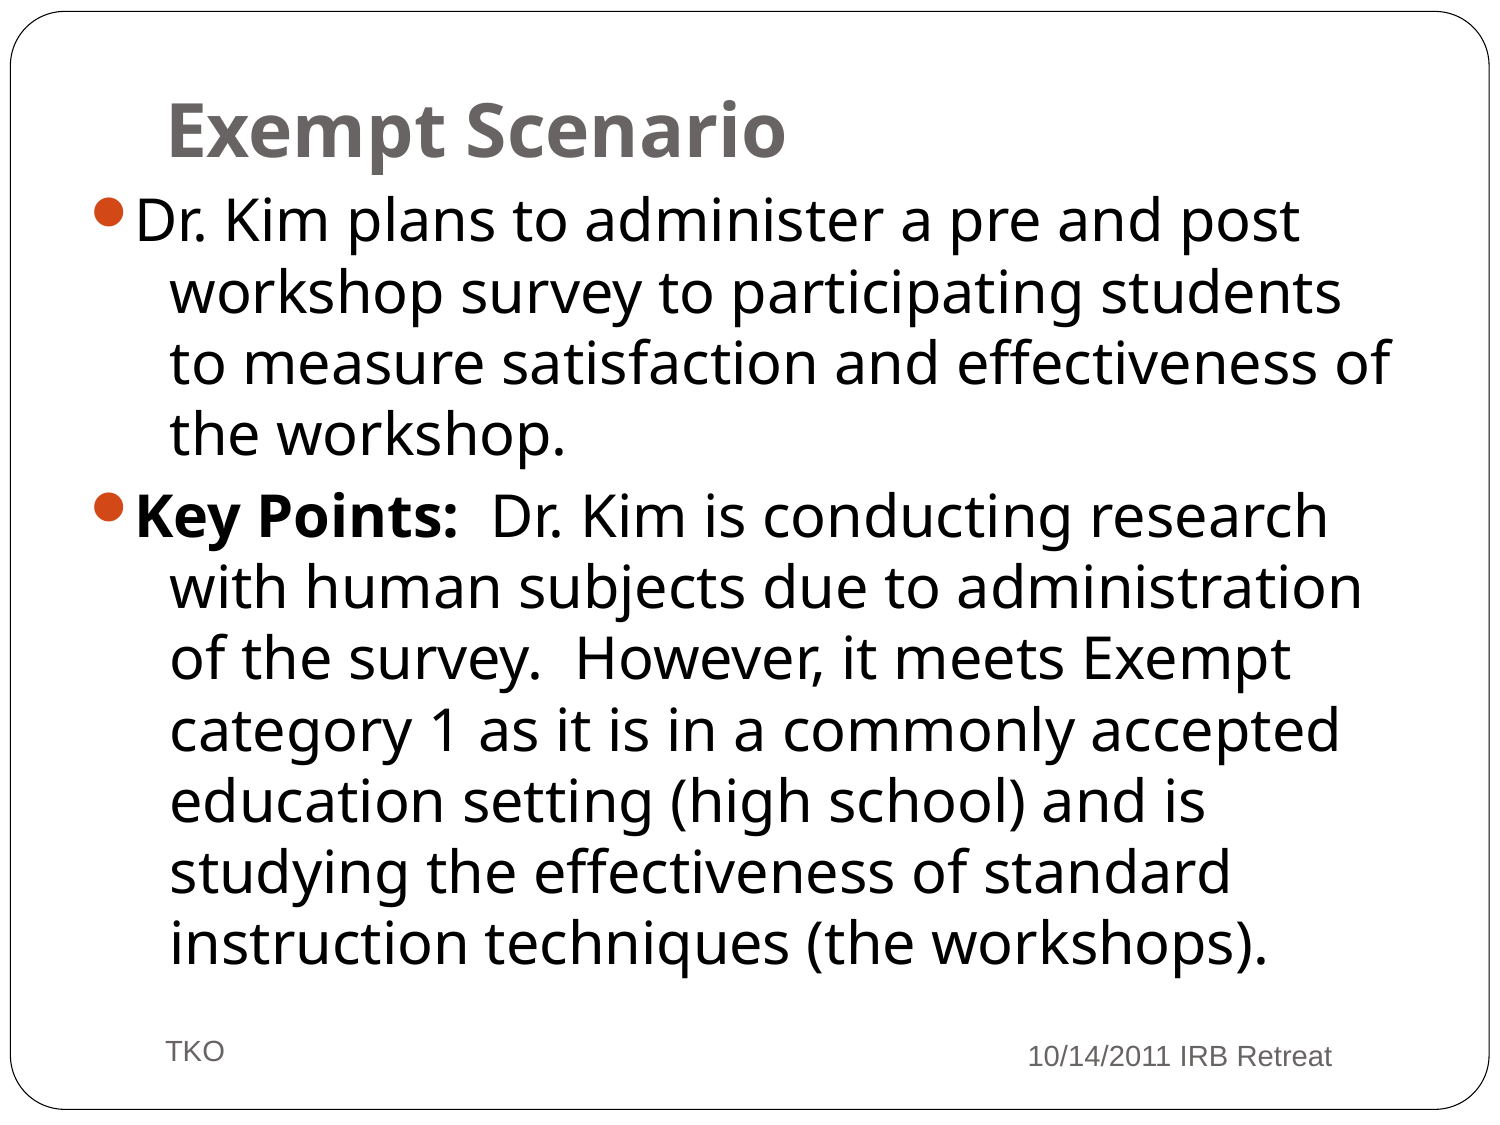

# Exempt Scenario
Dr. Kim plans to administer a pre and post workshop survey to participating students to measure satisfaction and effectiveness of the workshop.
Key Points: Dr. Kim is conducting research with human subjects due to administration of the survey. However, it meets Exempt category 1 as it is in a commonly accepted education setting (high school) and is studying the effectiveness of standard instruction techniques (the workshops).
TKO
10/14/2011 IRB Retreat